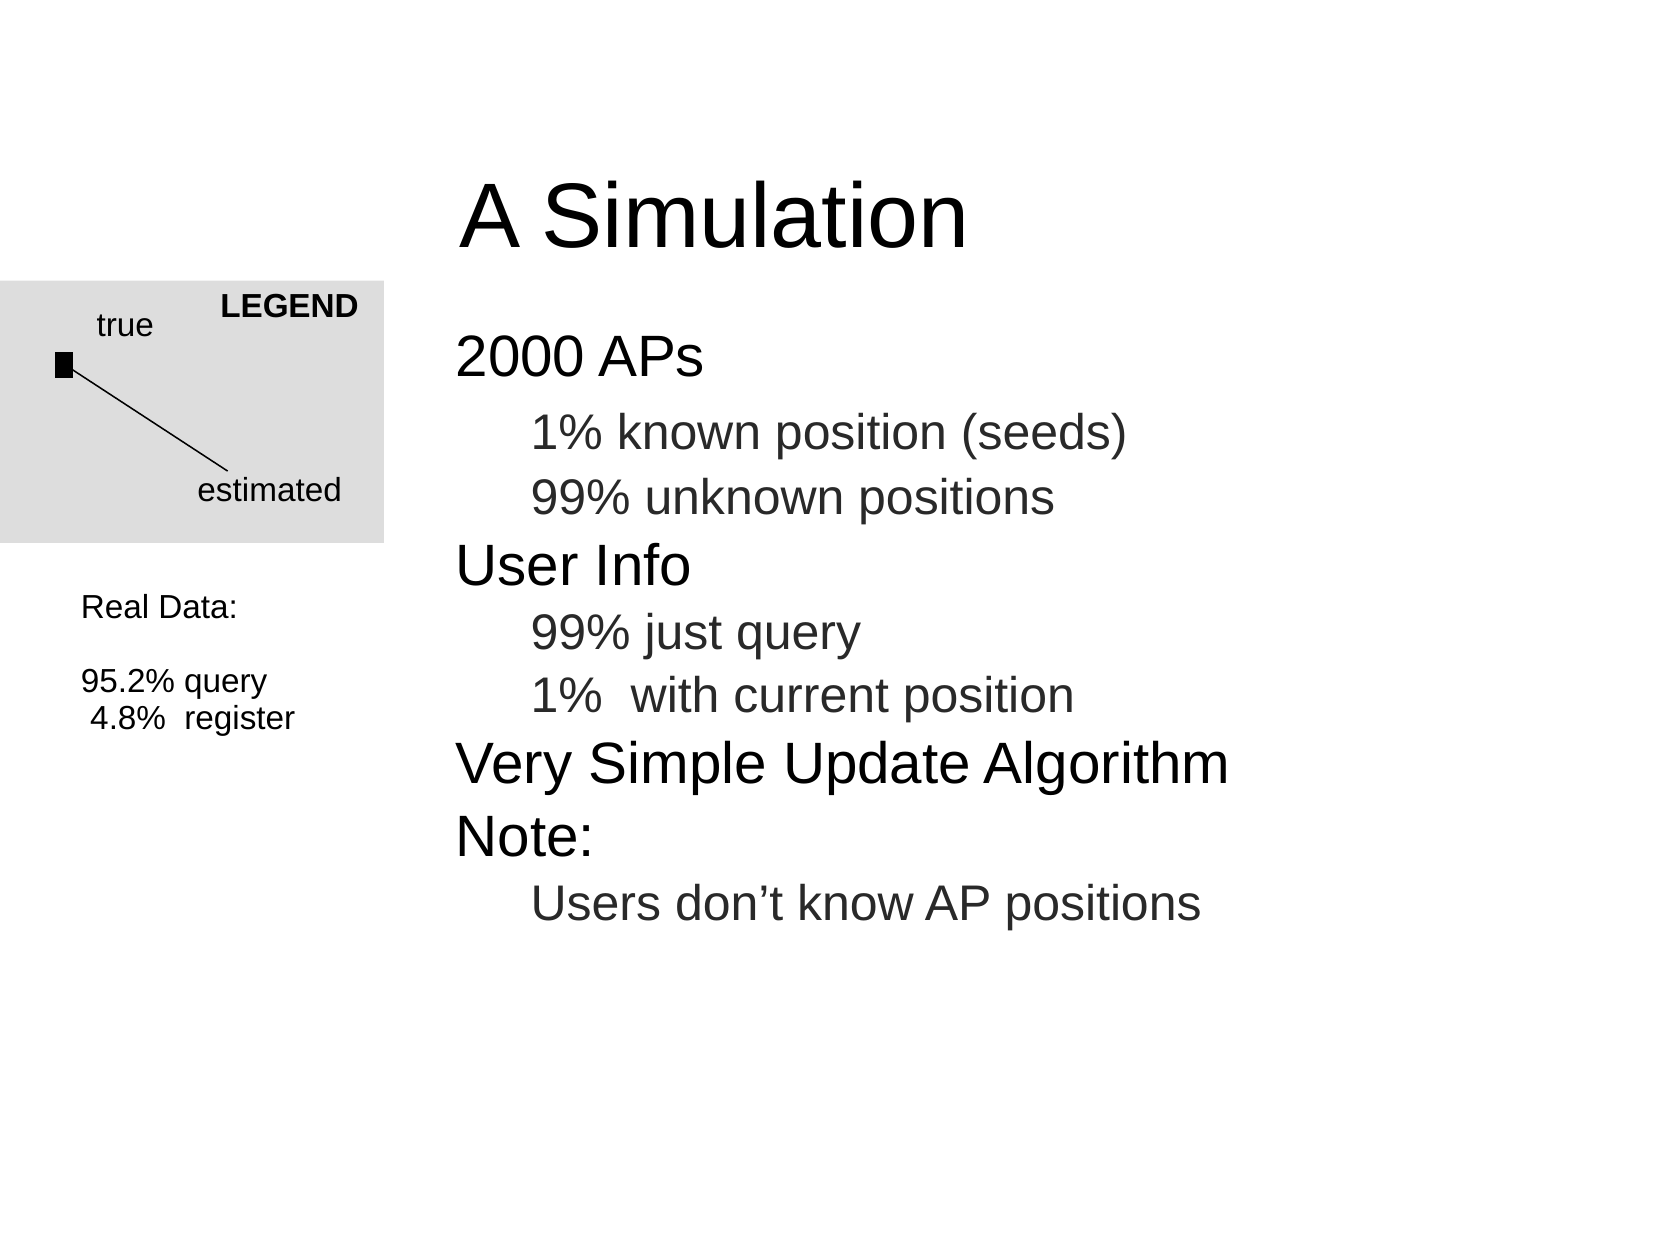

A Simulation
LEGEND
true
2000 APs
1% known position (seeds)‏
99% unknown positions
User Info
99% just query
1% with current position
Very Simple Update Algorithm
Note:
Users don’t know AP positions
estimated
Real Data:
95.2% query
 4.8% register